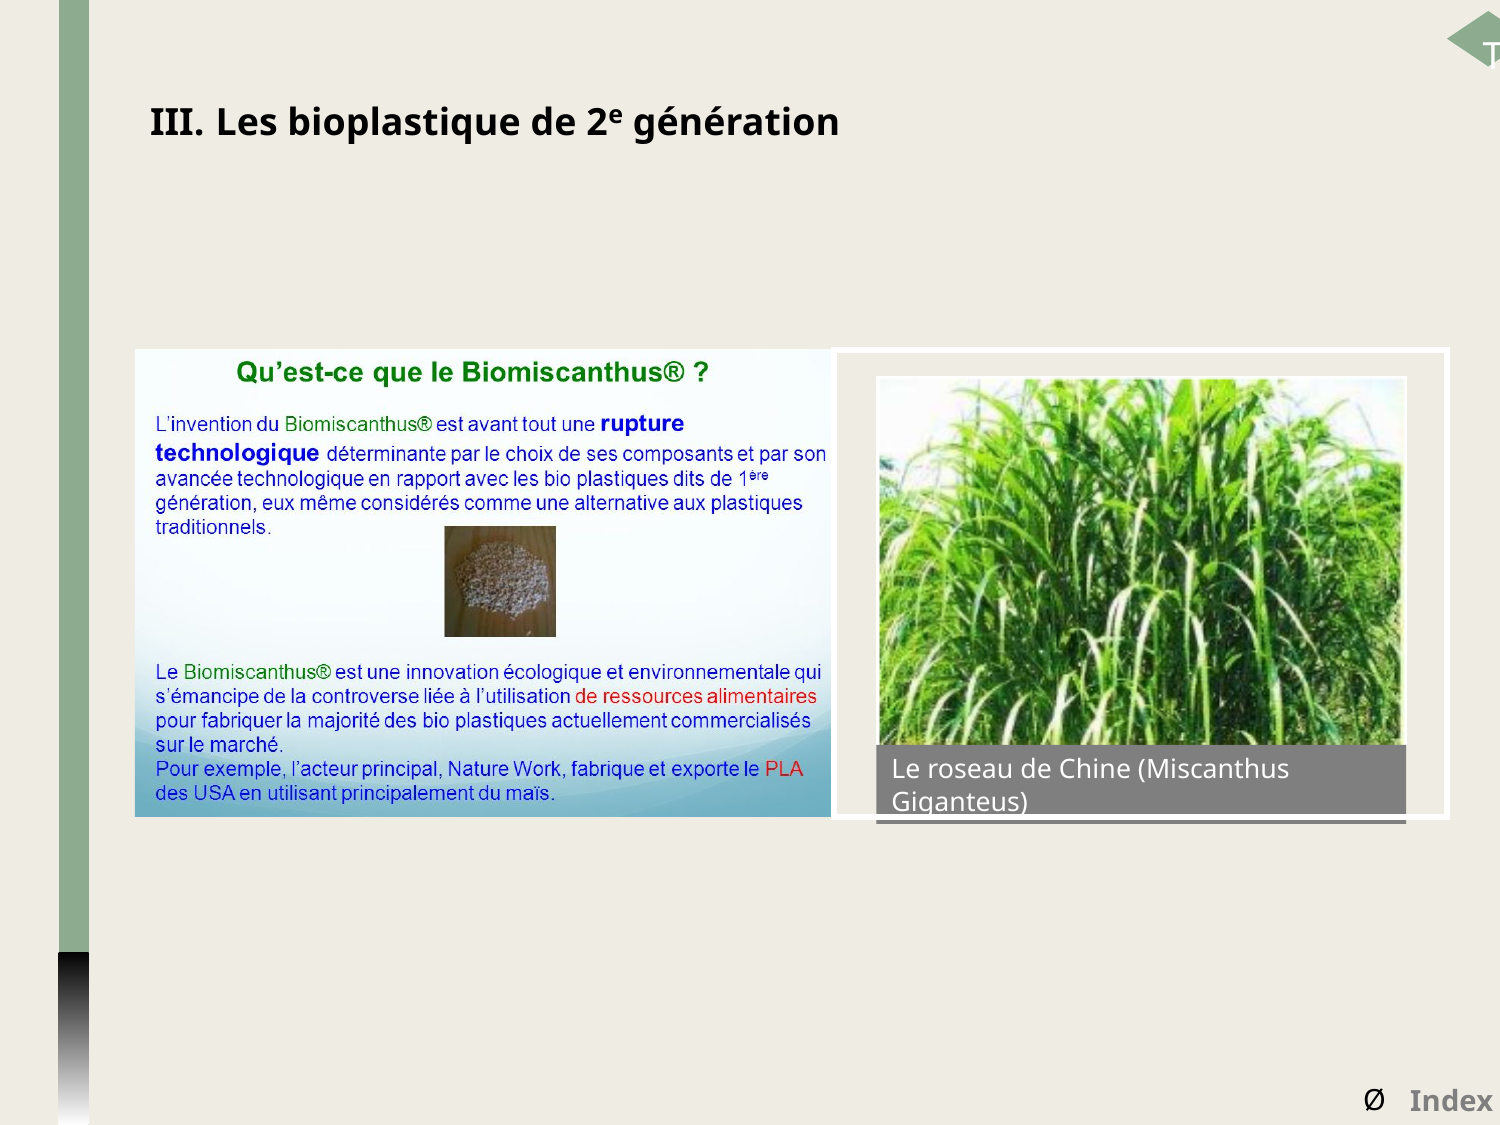

T
Les bioplastique de 2e génération
Le roseau de Chine (Miscanthus Giganteus)
Index